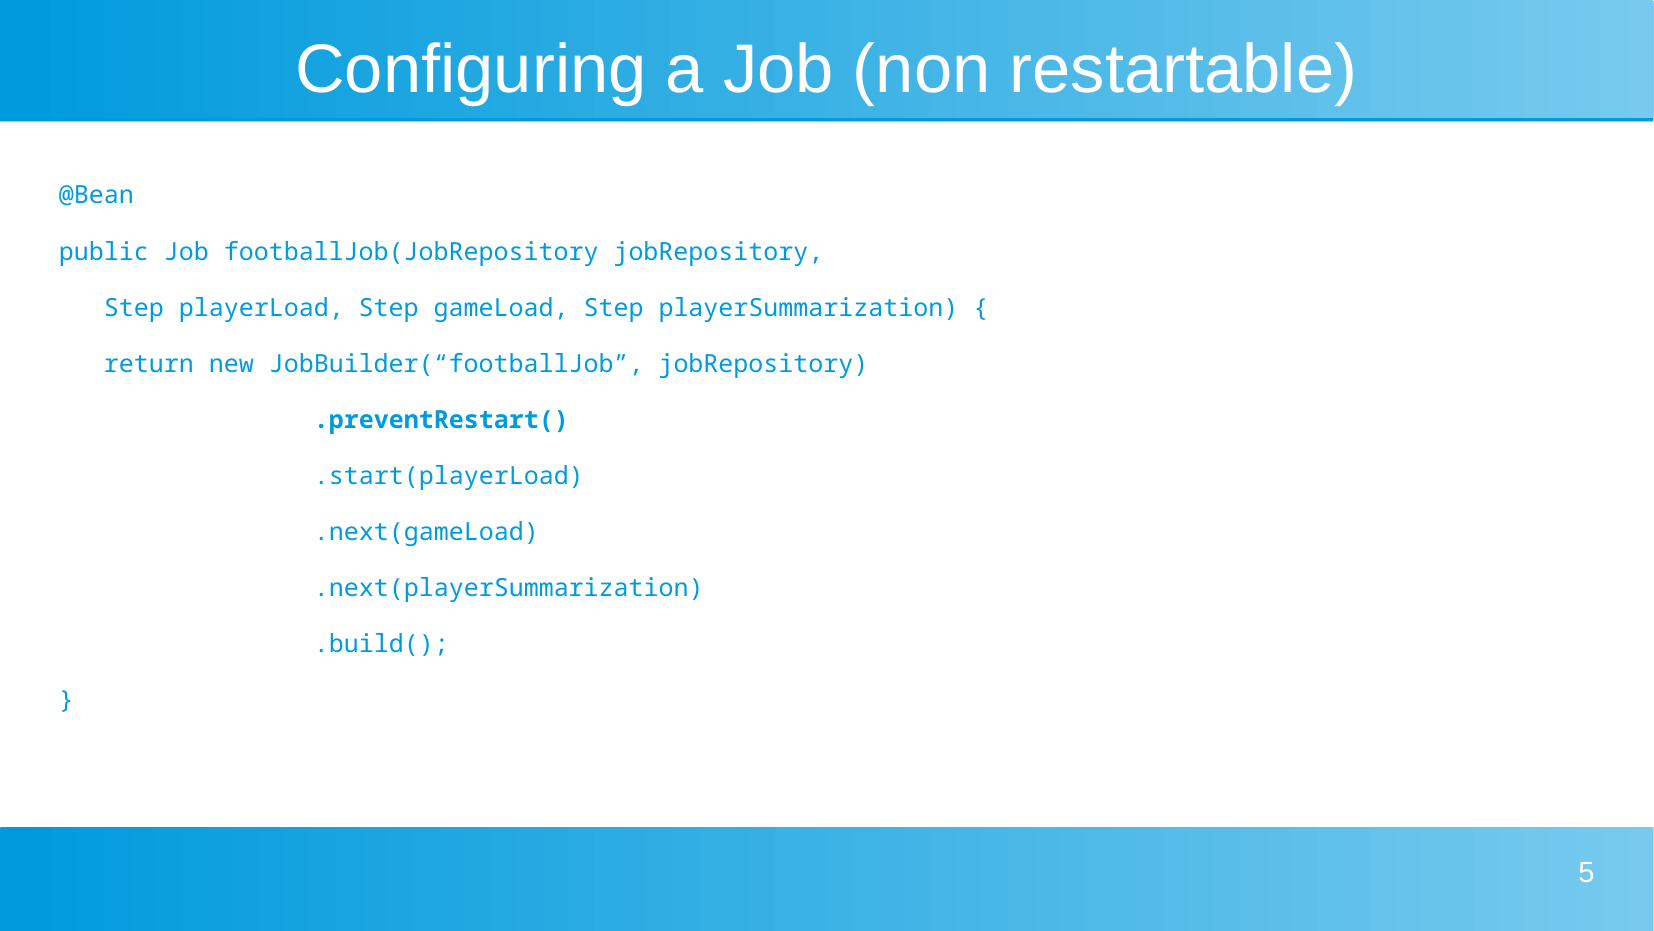

# Configuring a Job (non restartable)
@Bean
public Job footballJob(JobRepository jobRepository,
 Step playerLoad, Step gameLoad, Step playerSummarization) {
 return new JobBuilder(“footballJob”, jobRepository)
 .preventRestart()
 .start(playerLoad)
 .next(gameLoad)
 .next(playerSummarization)
 .build();
}
5